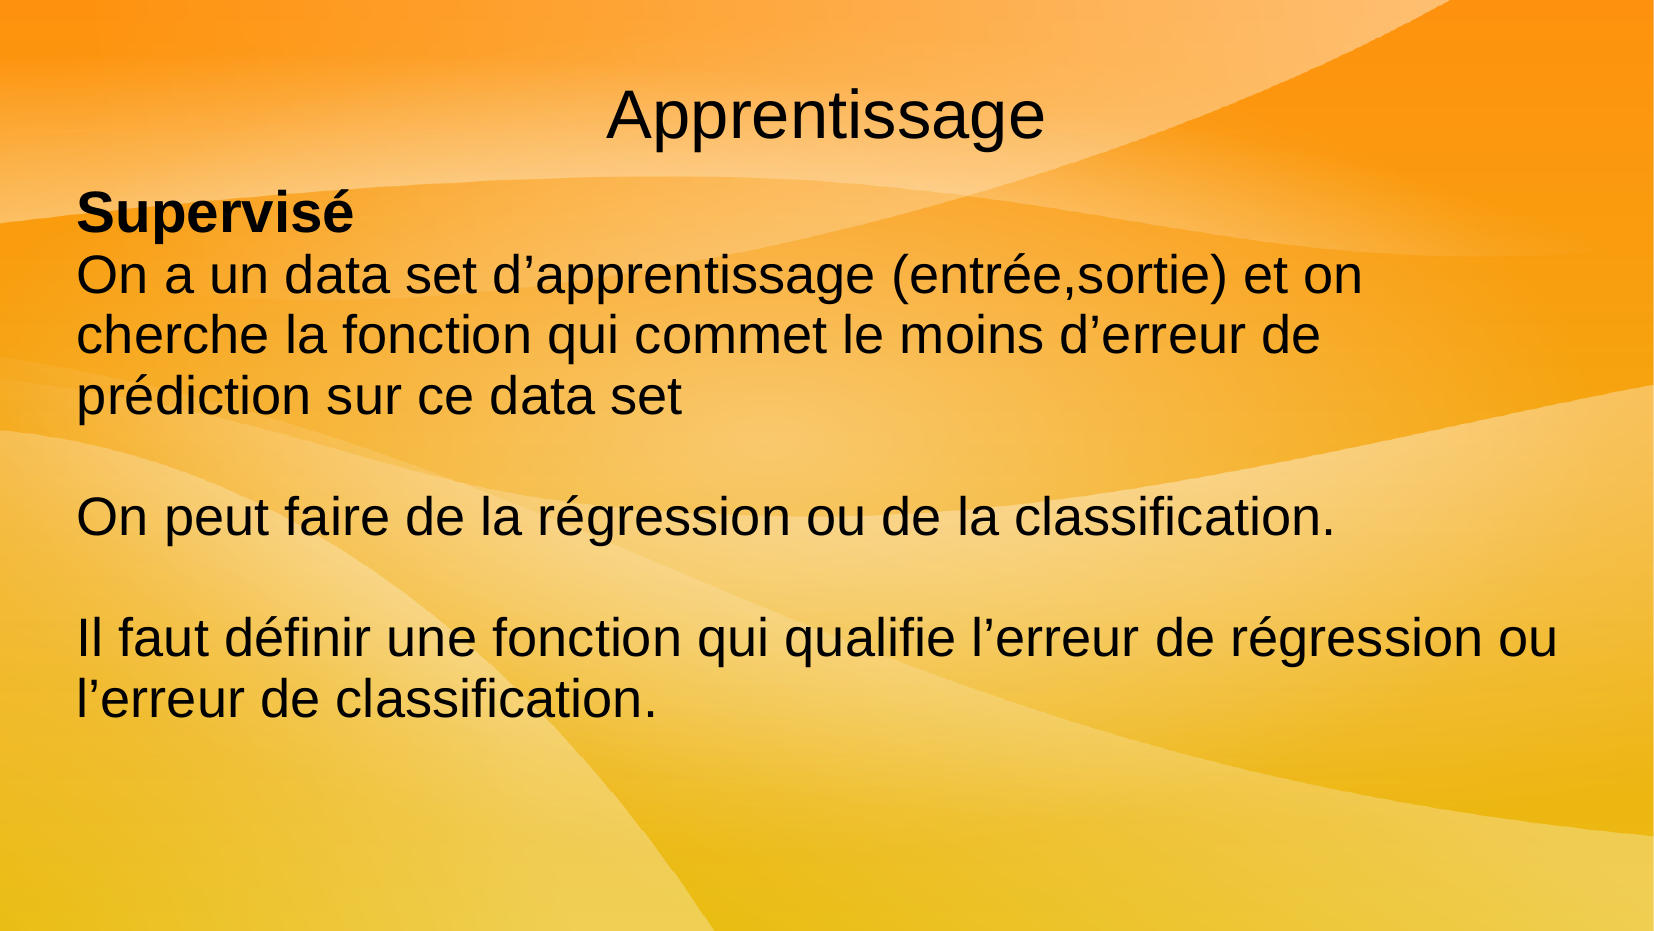

# Apprentissage
Supervisé
On a un data set d’apprentissage (entrée,sortie) et on cherche la fonction qui commet le moins d’erreur de prédiction sur ce data set
On peut faire de la régression ou de la classification.
Il faut définir une fonction qui qualifie l’erreur de régression ou l’erreur de classification.